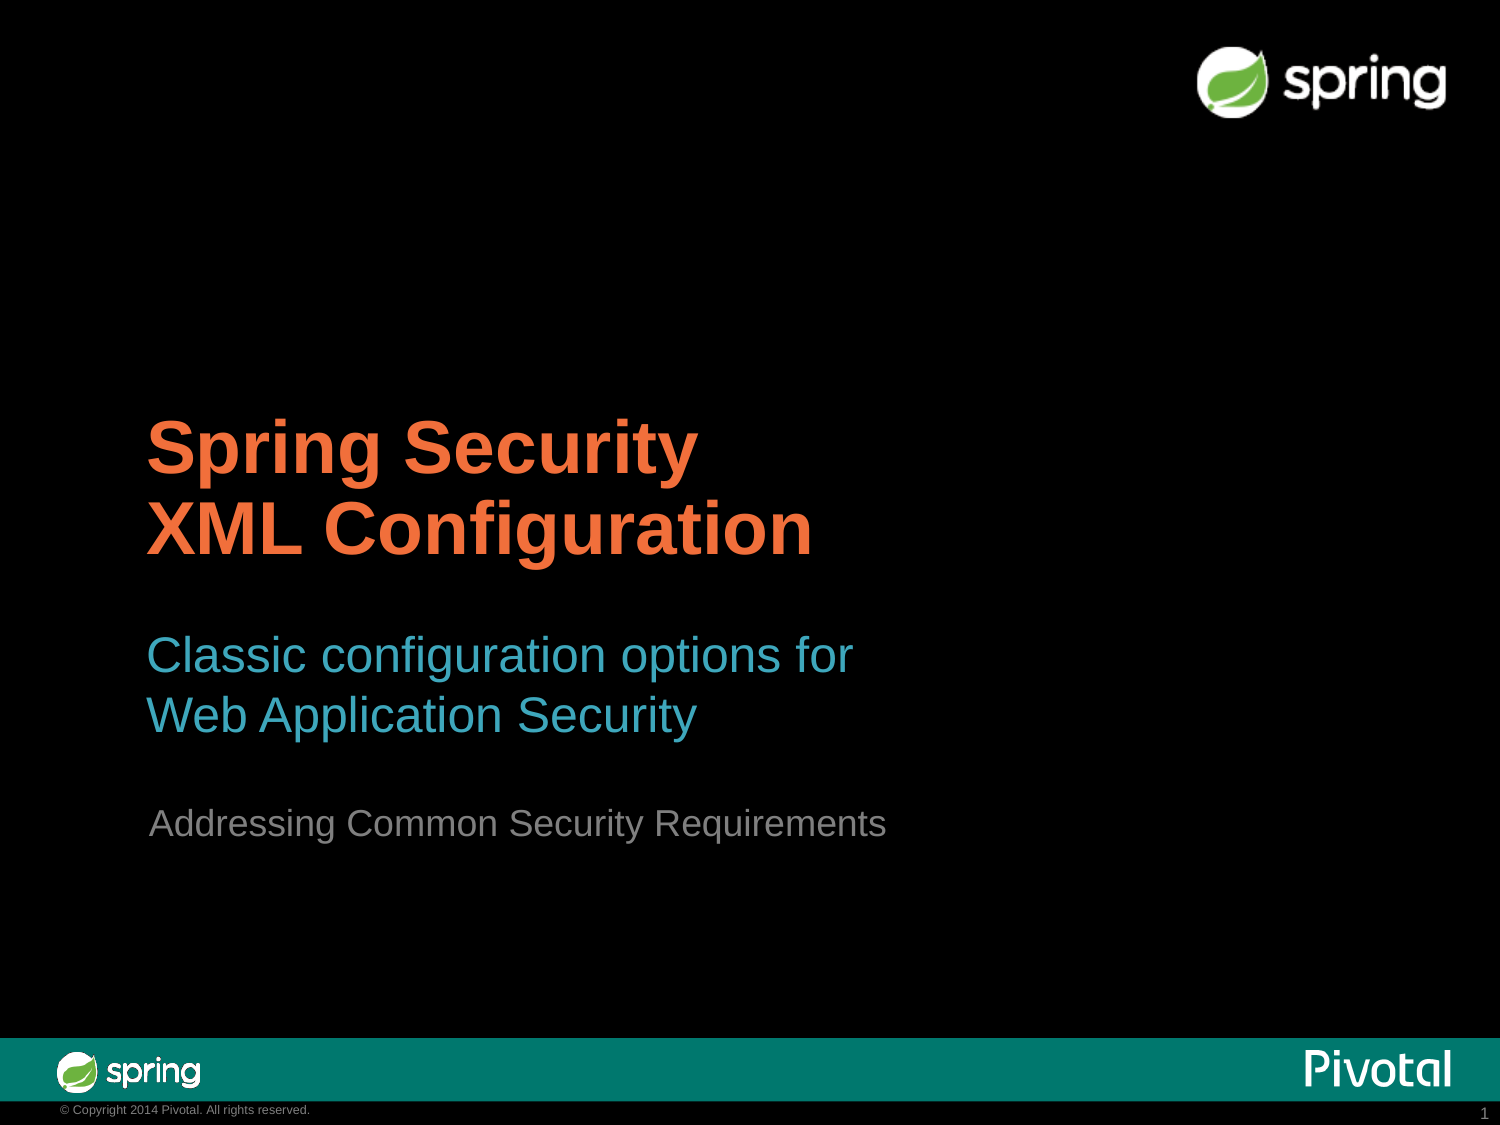

# Spring Security XML Configuration
Classic configuration options for
Web Application Security
Addressing Common Security Requirements